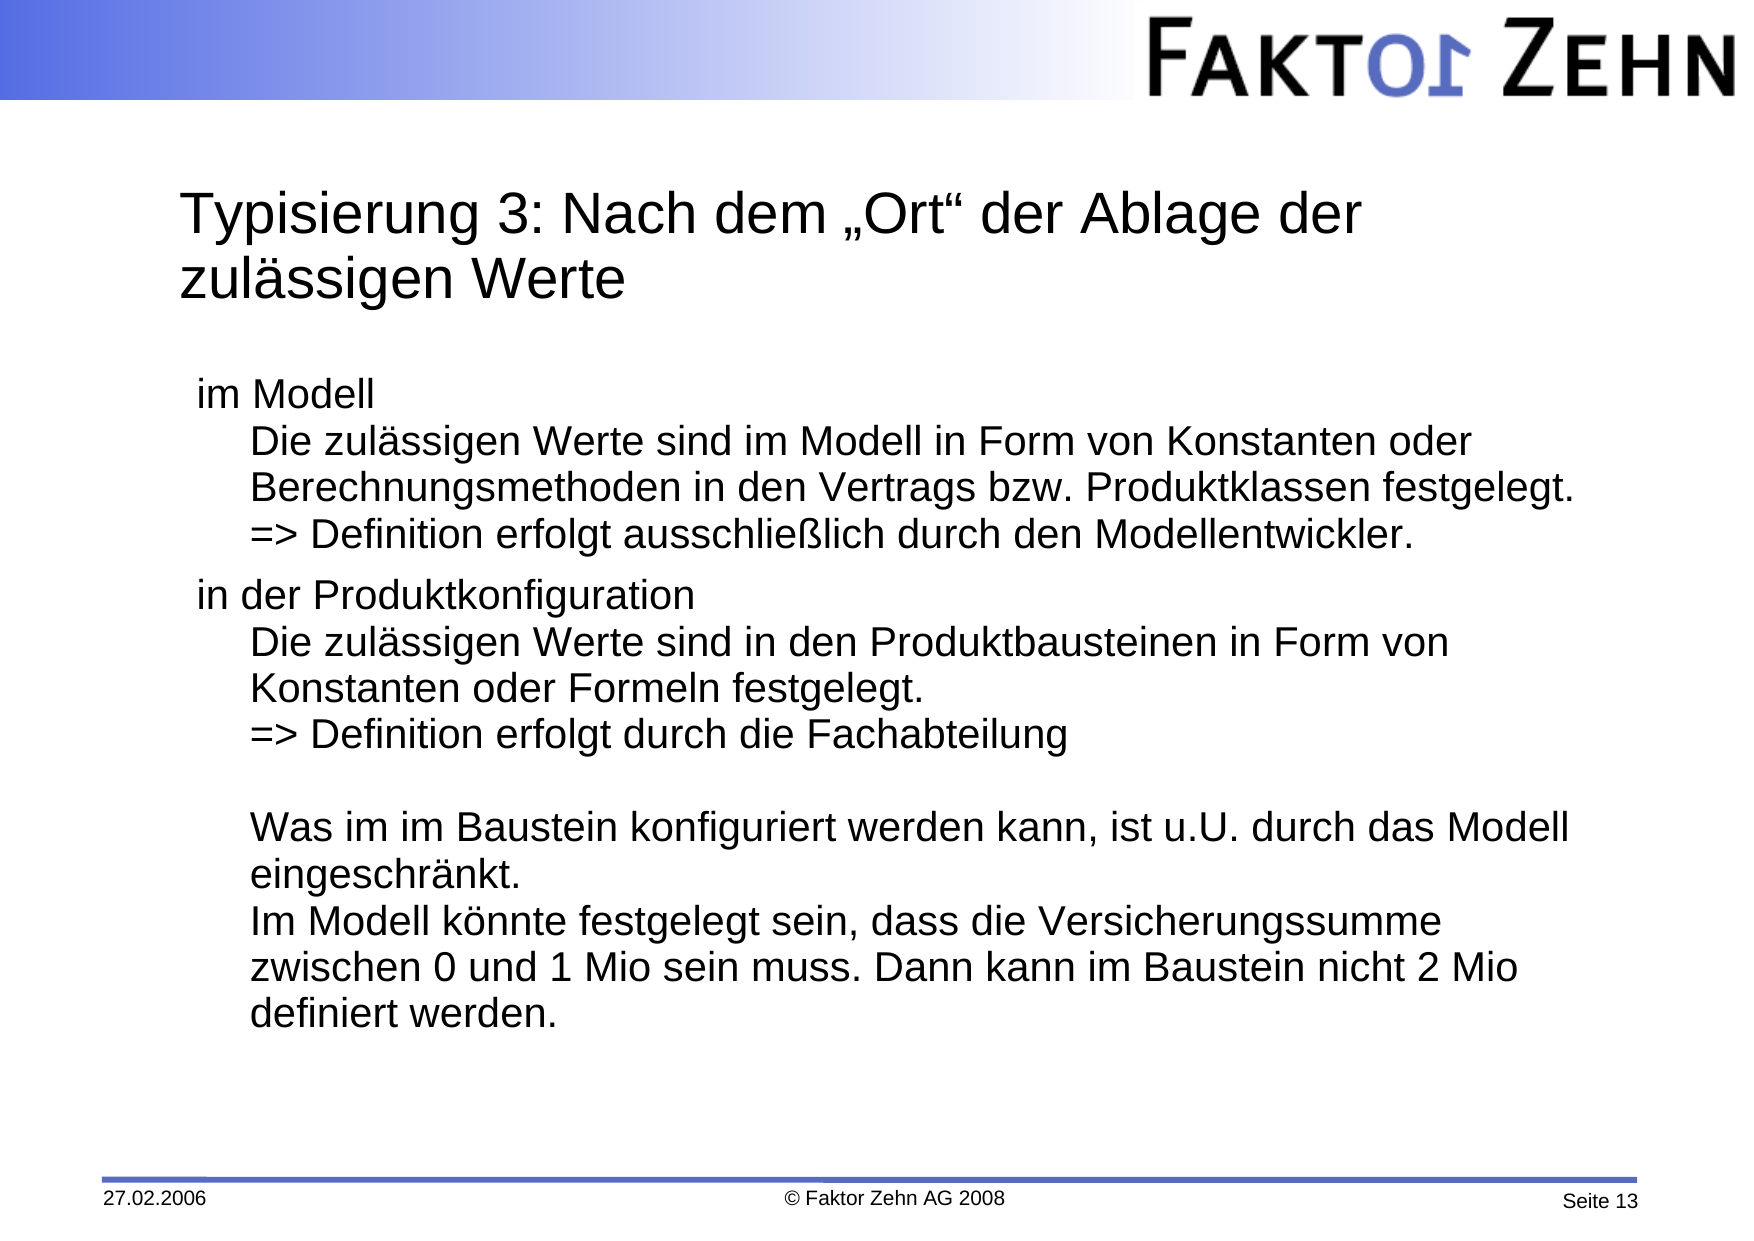

# Typisierung 3: Nach dem „Ort“ der Ablage der zulässigen Werte
im Modell
Die zulässigen Werte sind im Modell in Form von Konstanten oder Berechnungsmethoden in den Vertrags bzw. Produktklassen festgelegt.
=> Definition erfolgt ausschließlich durch den Modellentwickler.
in der Produktkonfiguration
Die zulässigen Werte sind in den Produktbausteinen in Form von Konstanten oder Formeln festgelegt.
=> Definition erfolgt durch die Fachabteilung
Was im im Baustein konfiguriert werden kann, ist u.U. durch das Modell eingeschränkt.
Im Modell könnte festgelegt sein, dass die Versicherungssumme zwischen 0 und 1 Mio sein muss. Dann kann im Baustein nicht 2 Mio definiert werden.